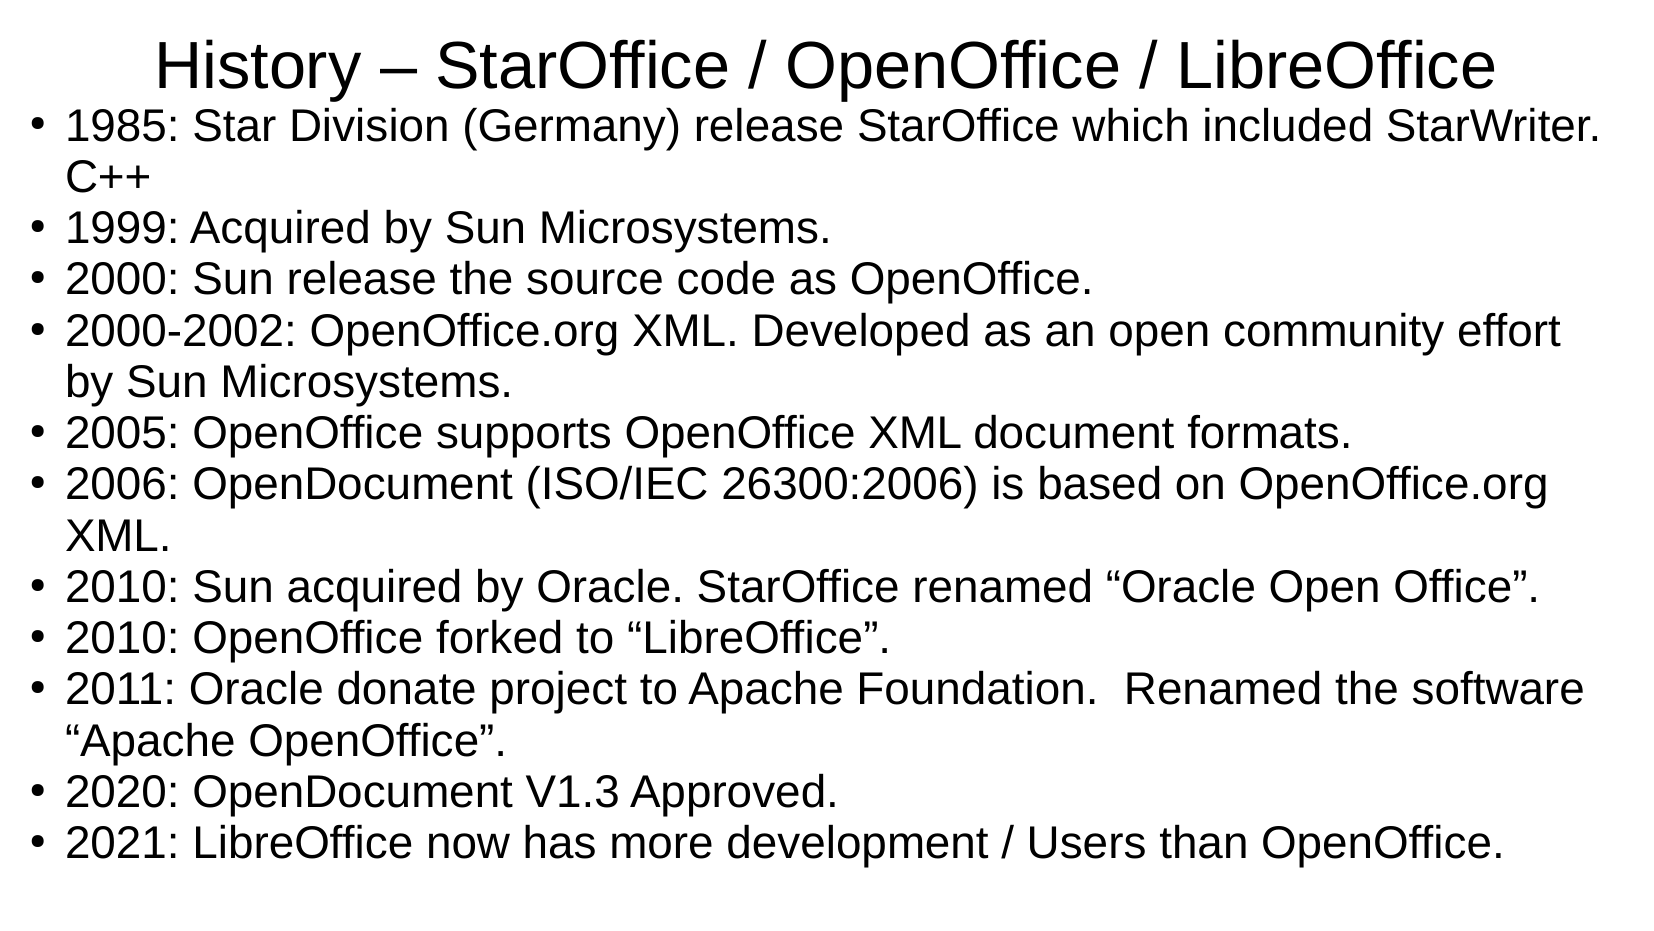

# History – StarOffice / OpenOffice / LibreOffice
1985: Star Division (Germany) release StarOffice which included StarWriter. C++
1999: Acquired by Sun Microsystems.
2000: Sun release the source code as OpenOffice.
2000-2002: OpenOffice.org XML. Developed as an open community effort by Sun Microsystems.
2005: OpenOffice supports OpenOffice XML document formats.
2006: OpenDocument (ISO/IEC 26300:2006) is based on OpenOffice.org XML.
2010: Sun acquired by Oracle. StarOffice renamed “Oracle Open Office”.
2010: OpenOffice forked to “LibreOffice”.
2011: Oracle donate project to Apache Foundation. Renamed the software “Apache OpenOffice”.
2020: OpenDocument V1.3 Approved.
2021: LibreOffice now has more development / Users than OpenOffice.